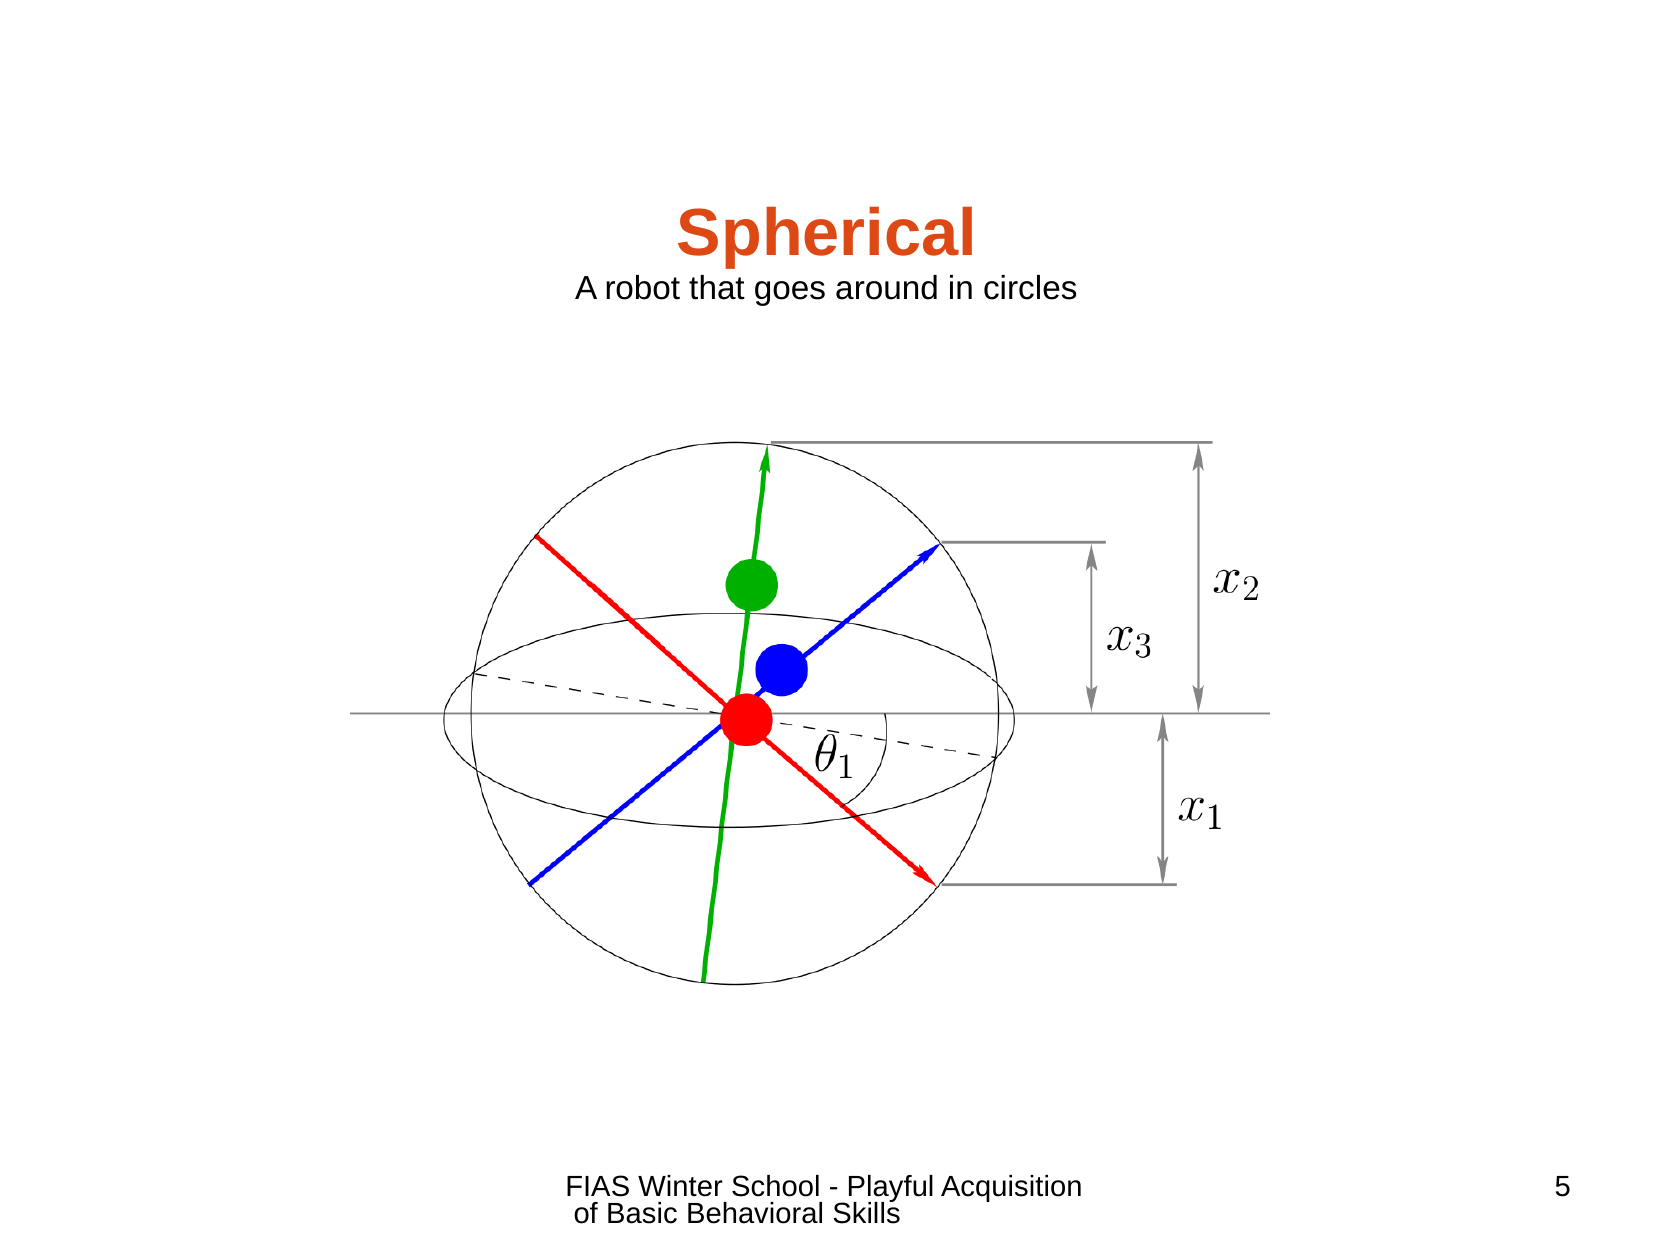

Spherical
A robot that goes around in circles
FIAS Winter School - Playful Acquisition of Basic Behavioral Skills
5